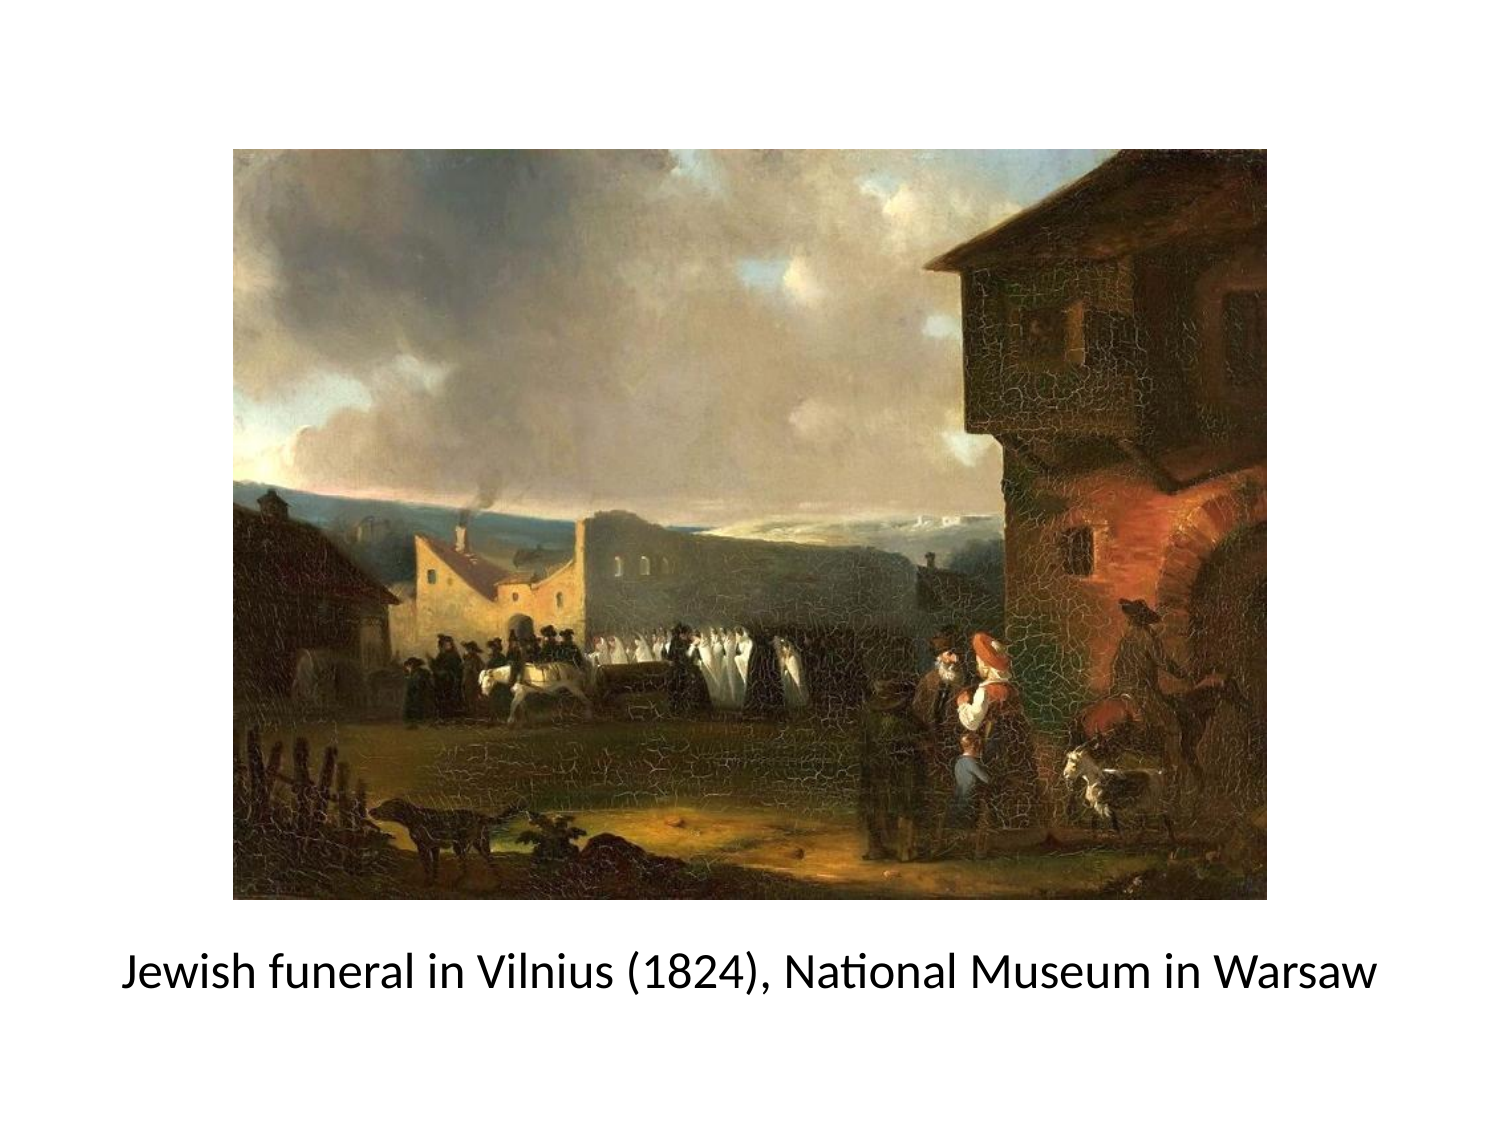

Jewish funeral in Vilnius (1824), National Museum in Warsaw